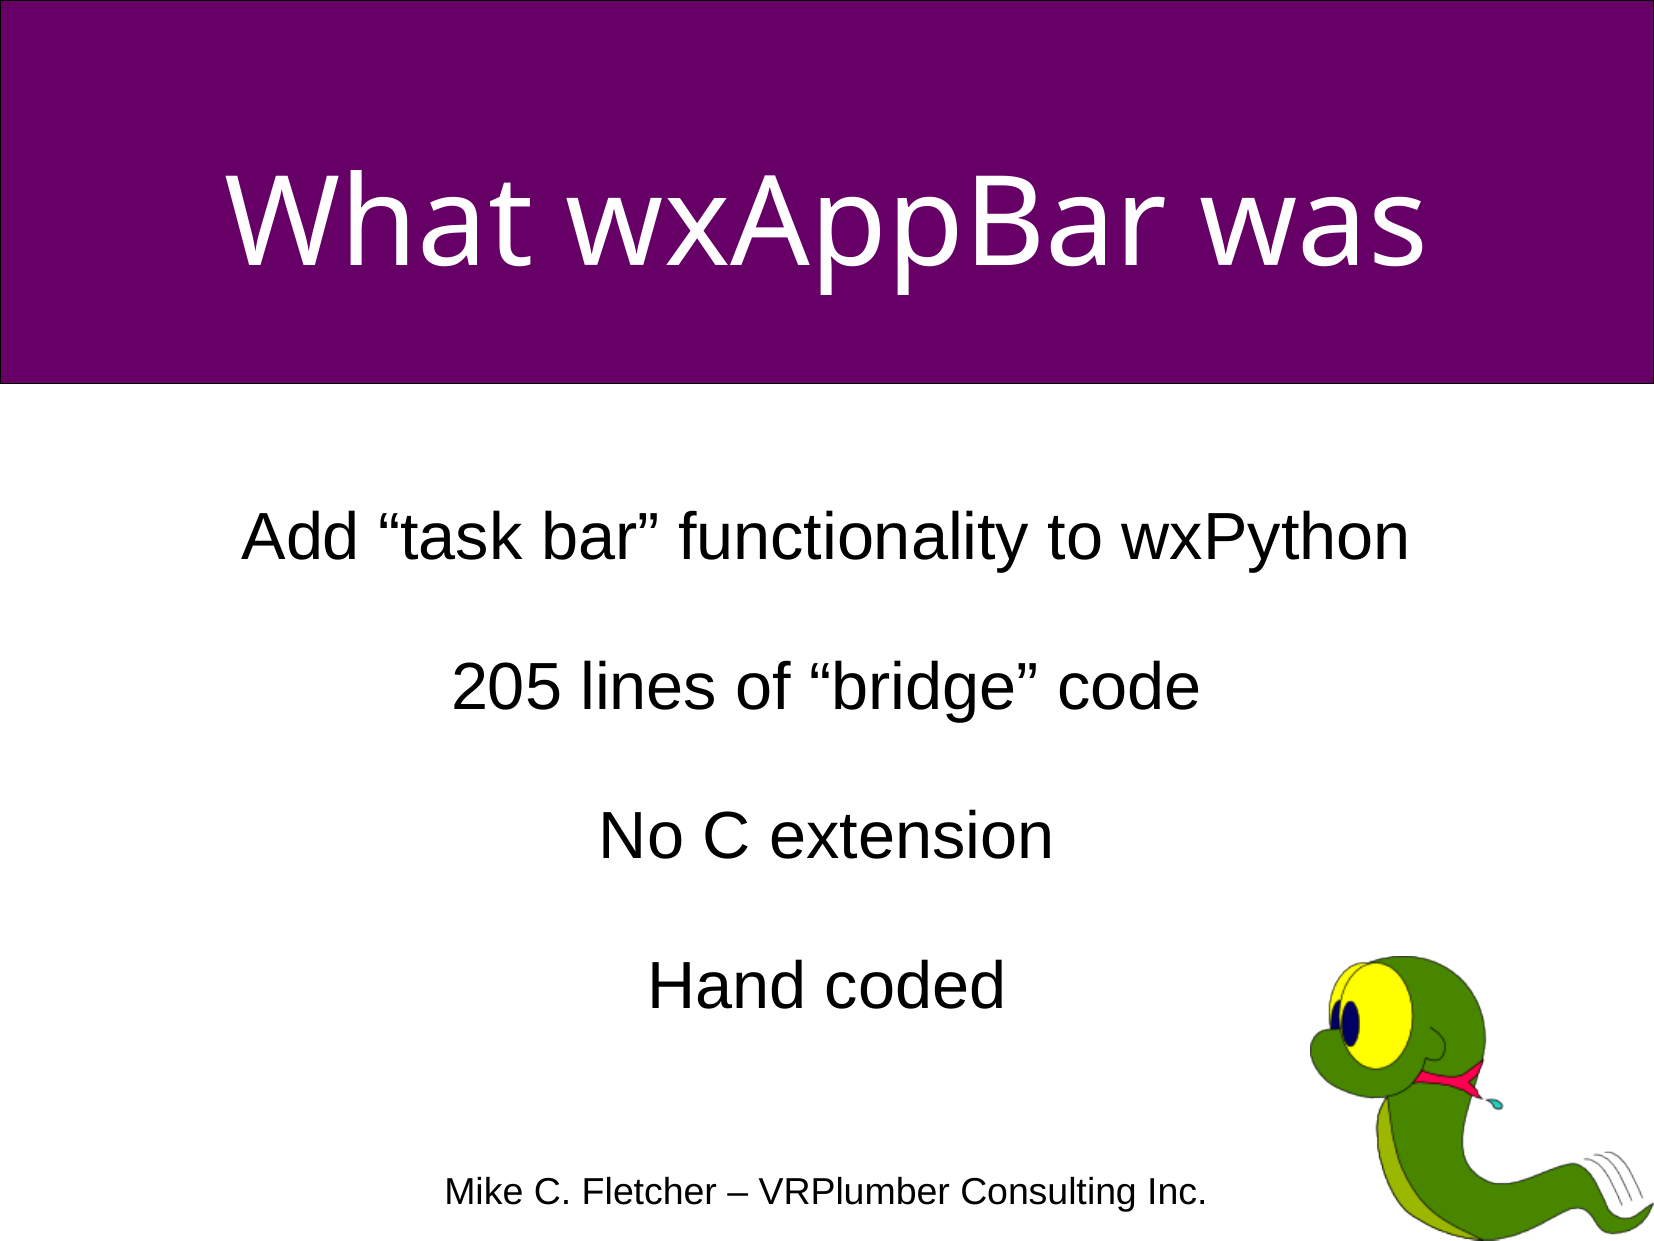

# What wxAppBar was
Add “task bar” functionality to wxPython
205 lines of “bridge” code
No C extension
Hand coded